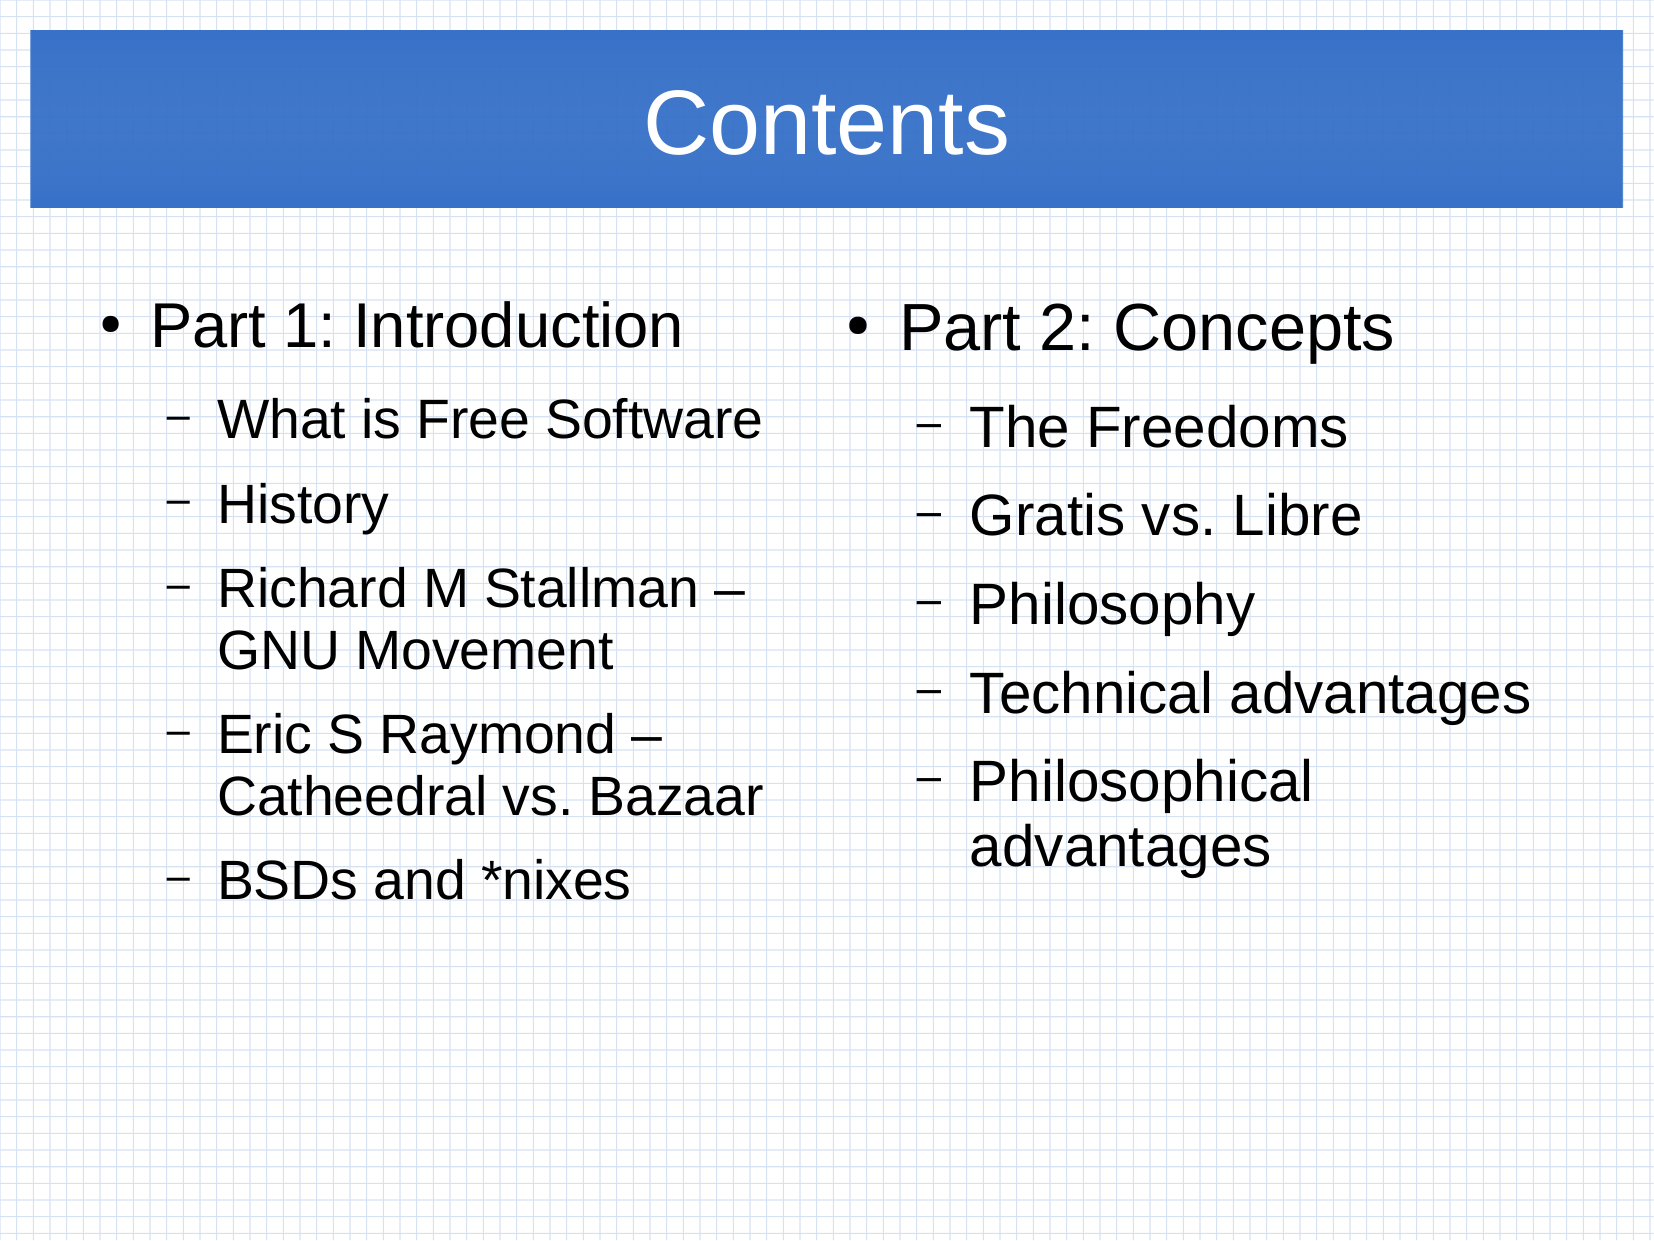

# Contents
Part 1: Introduction
What is Free Software
History
Richard M Stallman – GNU Movement
Eric S Raymond – Catheedral vs. Bazaar
BSDs and *nixes
Part 2: Concepts
The Freedoms
Gratis vs. Libre
Philosophy
Technical advantages
Philosophical advantages